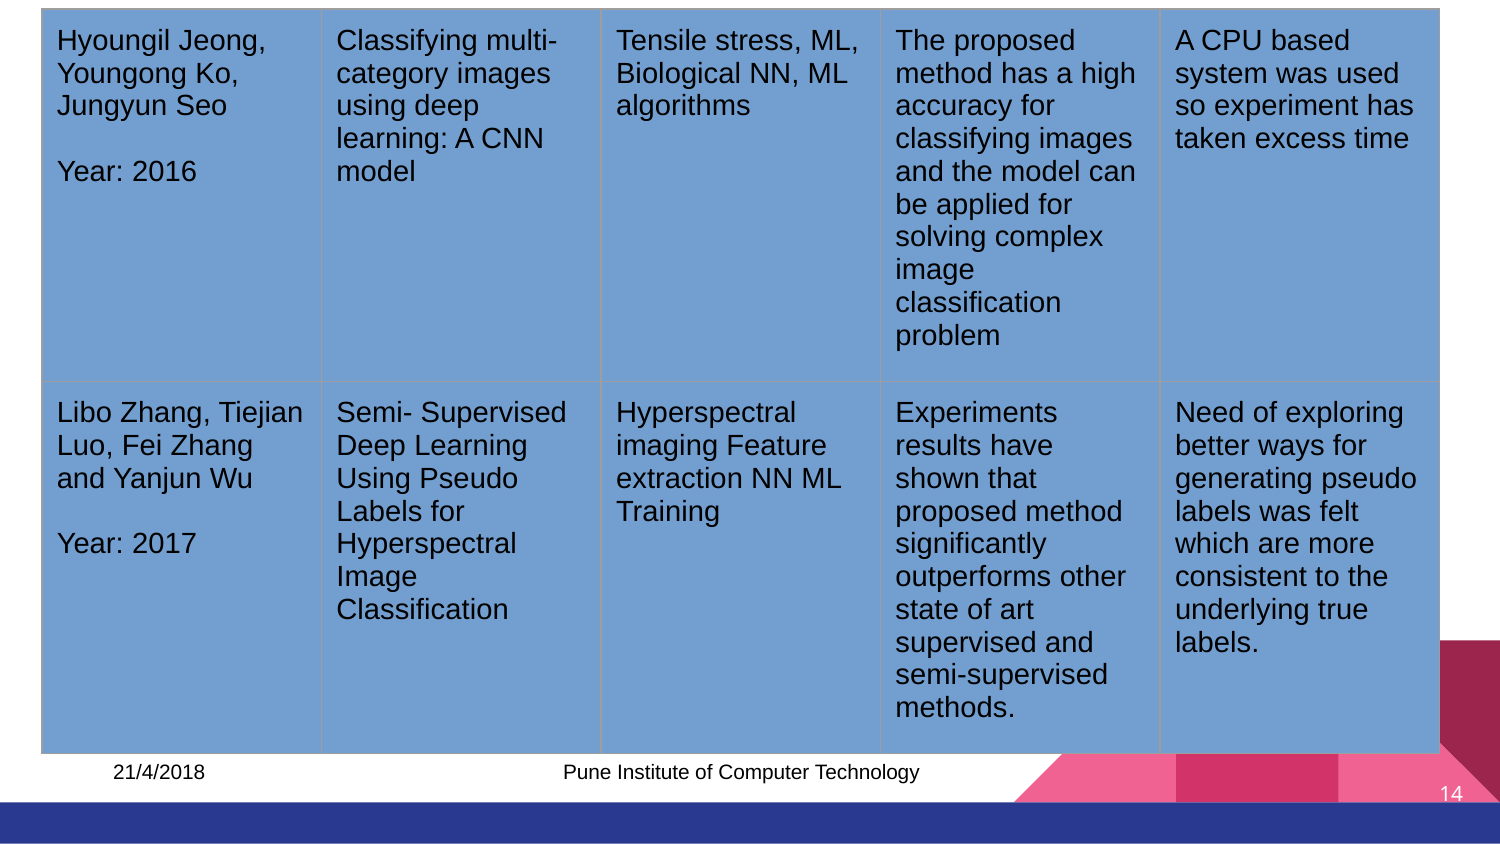

| Hyoungil Jeong, Youngong Ko, Jungyun Seo Year: 2016 | Classifying multi-category images using deep learning: A CNN model | Tensile stress, ML, Biological NN, ML algorithms | The proposed method has a high accuracy for classifying images and the model can be applied for solving complex image classification problem | A CPU based system was used so experiment has taken excess time |
| --- | --- | --- | --- | --- |
| Libo Zhang, Tiejian Luo, Fei Zhang and Yanjun Wu Year: 2017 | Semi- Supervised Deep Learning Using Pseudo Labels for Hyperspectral Image Classification | Hyperspectral imaging Feature extraction NN ML Training | Experiments results have shown that proposed method significantly outperforms other state of art supervised and semi-supervised methods. | Need of exploring better ways for generating pseudo labels was felt which are more consistent to the underlying true labels. |
#